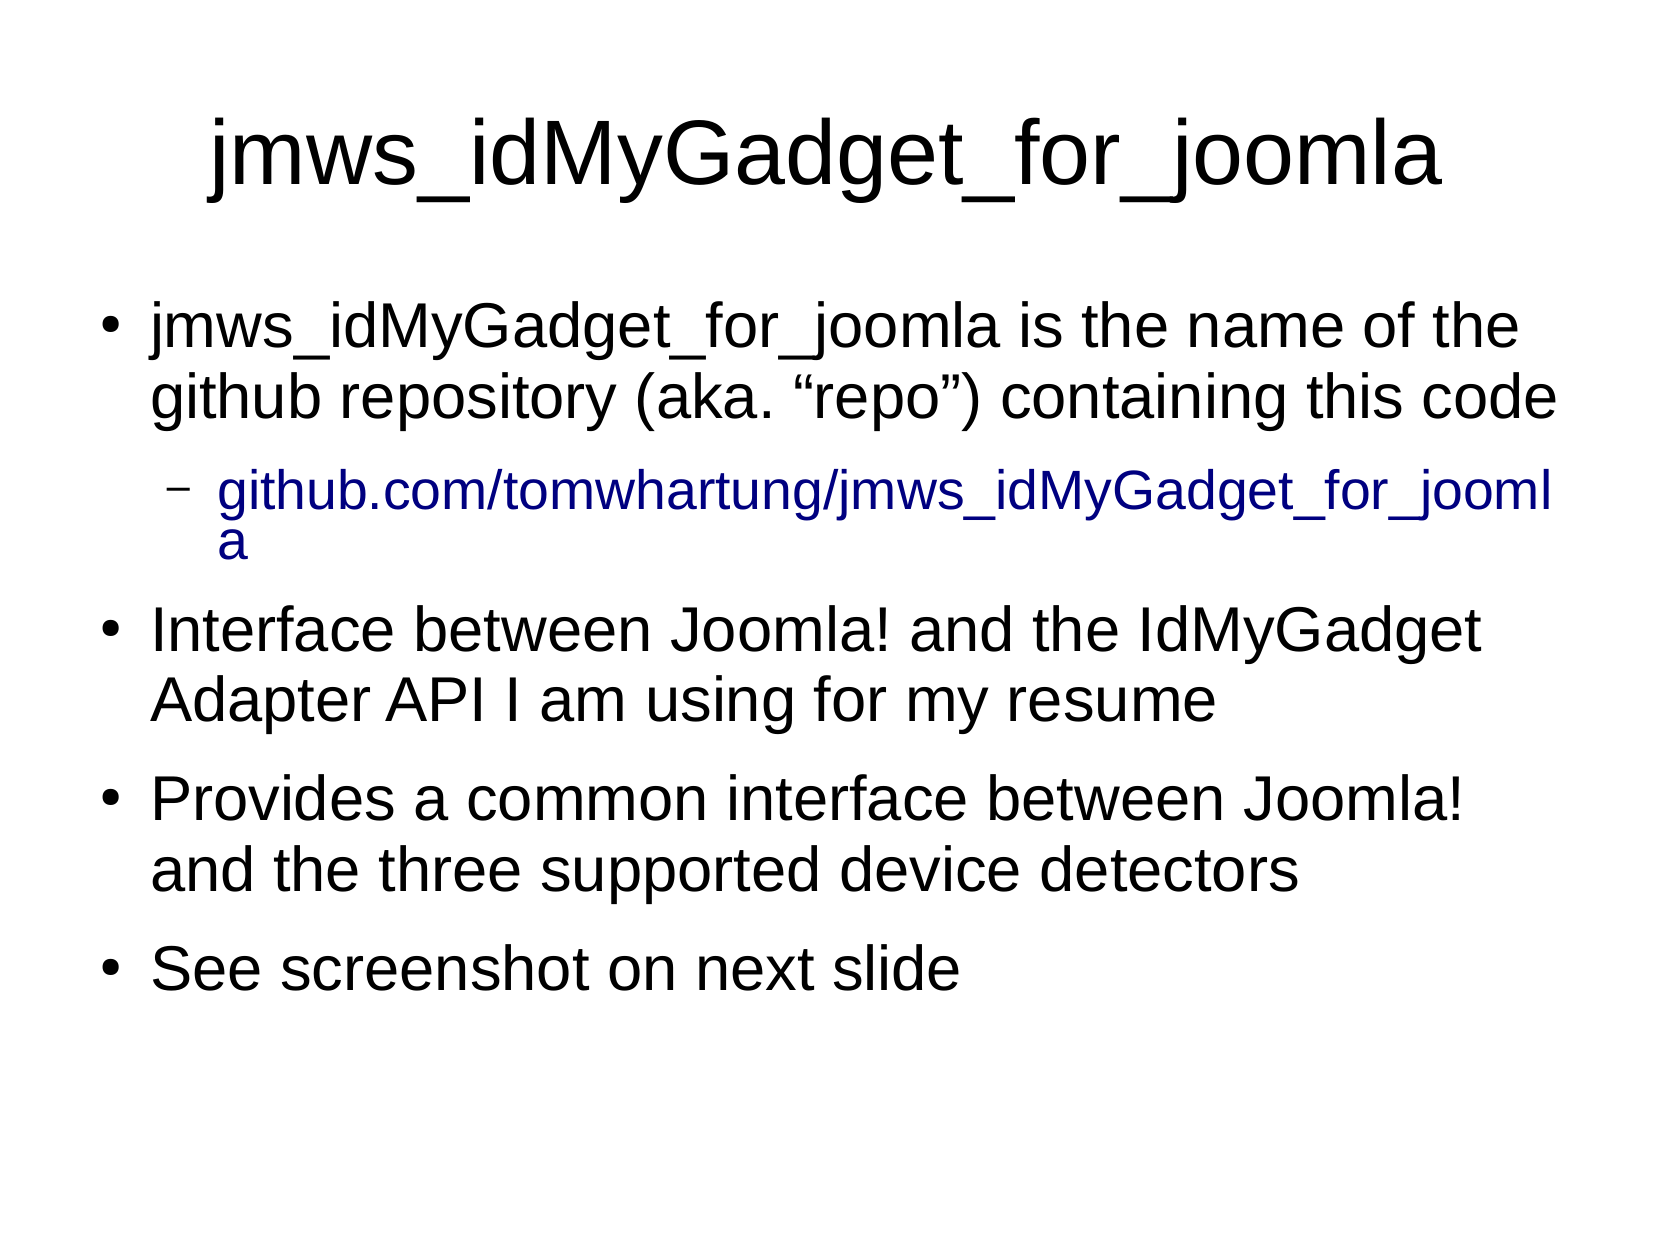

# jmws_idMyGadget_for_joomla
jmws_idMyGadget_for_joomla is the name of the github repository (aka. “repo”) containing this code
github.com/tomwhartung/jmws_idMyGadget_for_joomla
Interface between Joomla! and the IdMyGadget Adapter API I am using for my resume
Provides a common interface between Joomla! and the three supported device detectors
See screenshot on next slide